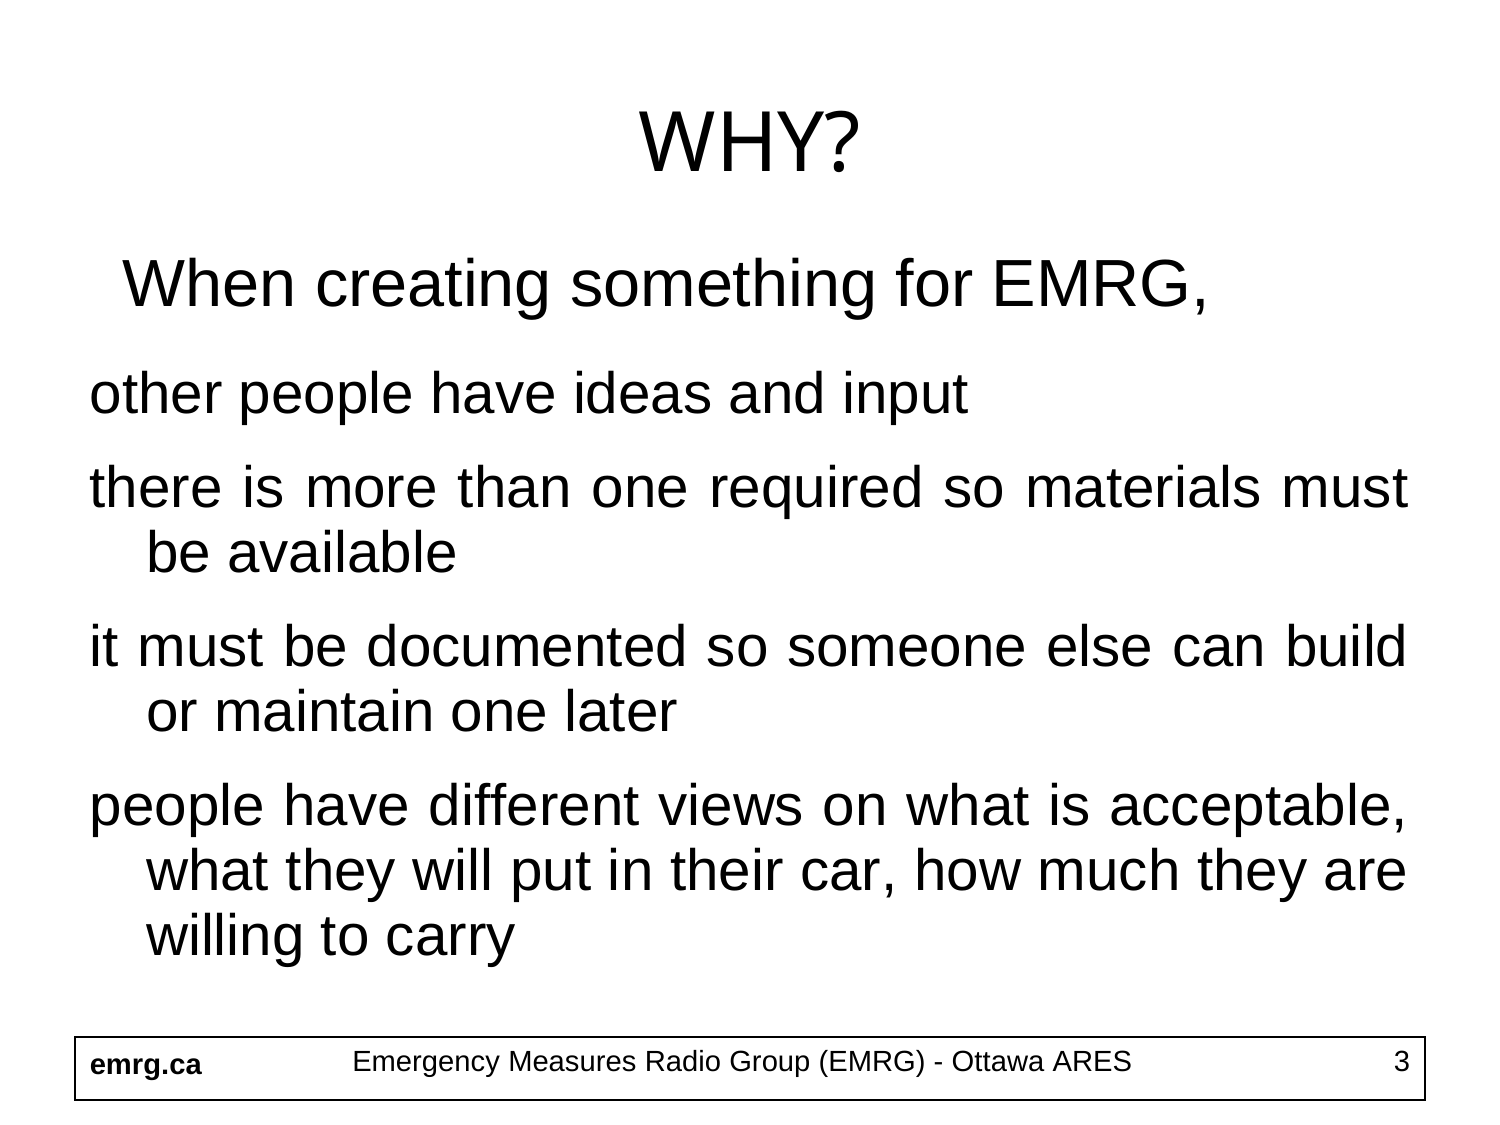

# WHY?
When creating something for EMRG,
other people have ideas and input
there is more than one required so materials must be available
it must be documented so someone else can build or maintain one later
people have different views on what is acceptable, what they will put in their car, how much they are willing to carry
Emergency Measures Radio Group (EMRG) - Ottawa ARES
3